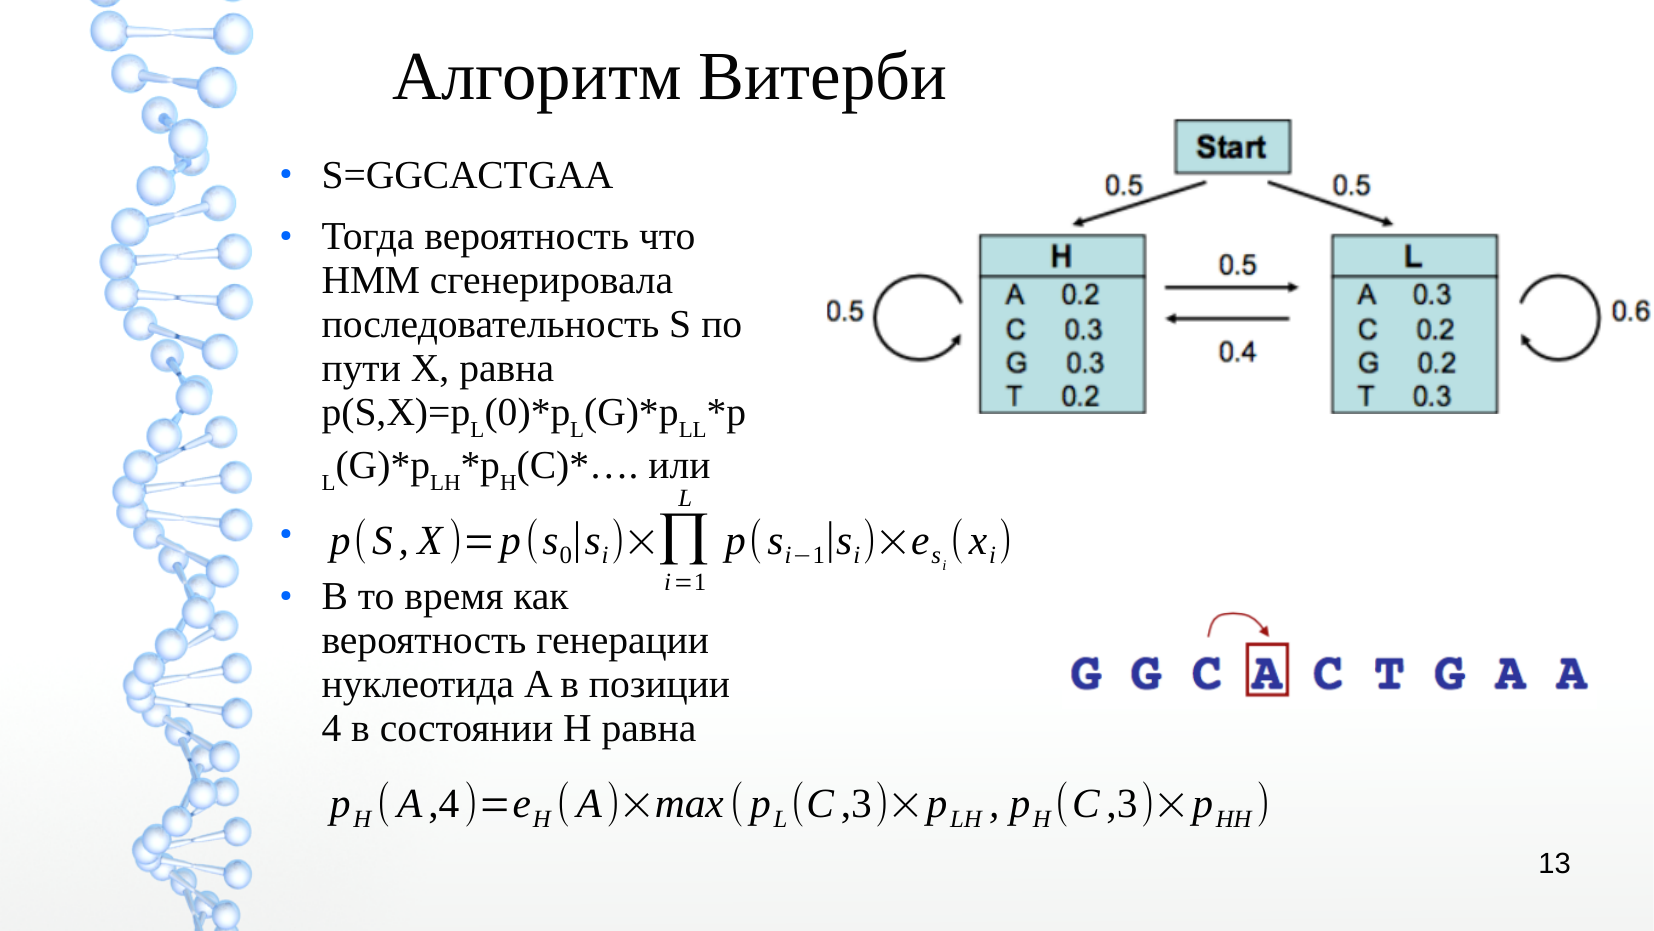

# Алгоритм Витерби
S=GGCACTGAA
Тогда вероятность что HMM сгенерировала последовательность S по пути X, равна p(S,X)=pL(0)*pL(G)*pLL*pL(G)*pLH*pH(C)*…. или
В то время как вероятность генерации нуклеотида A в позиции 4 в состоянии H равна
13